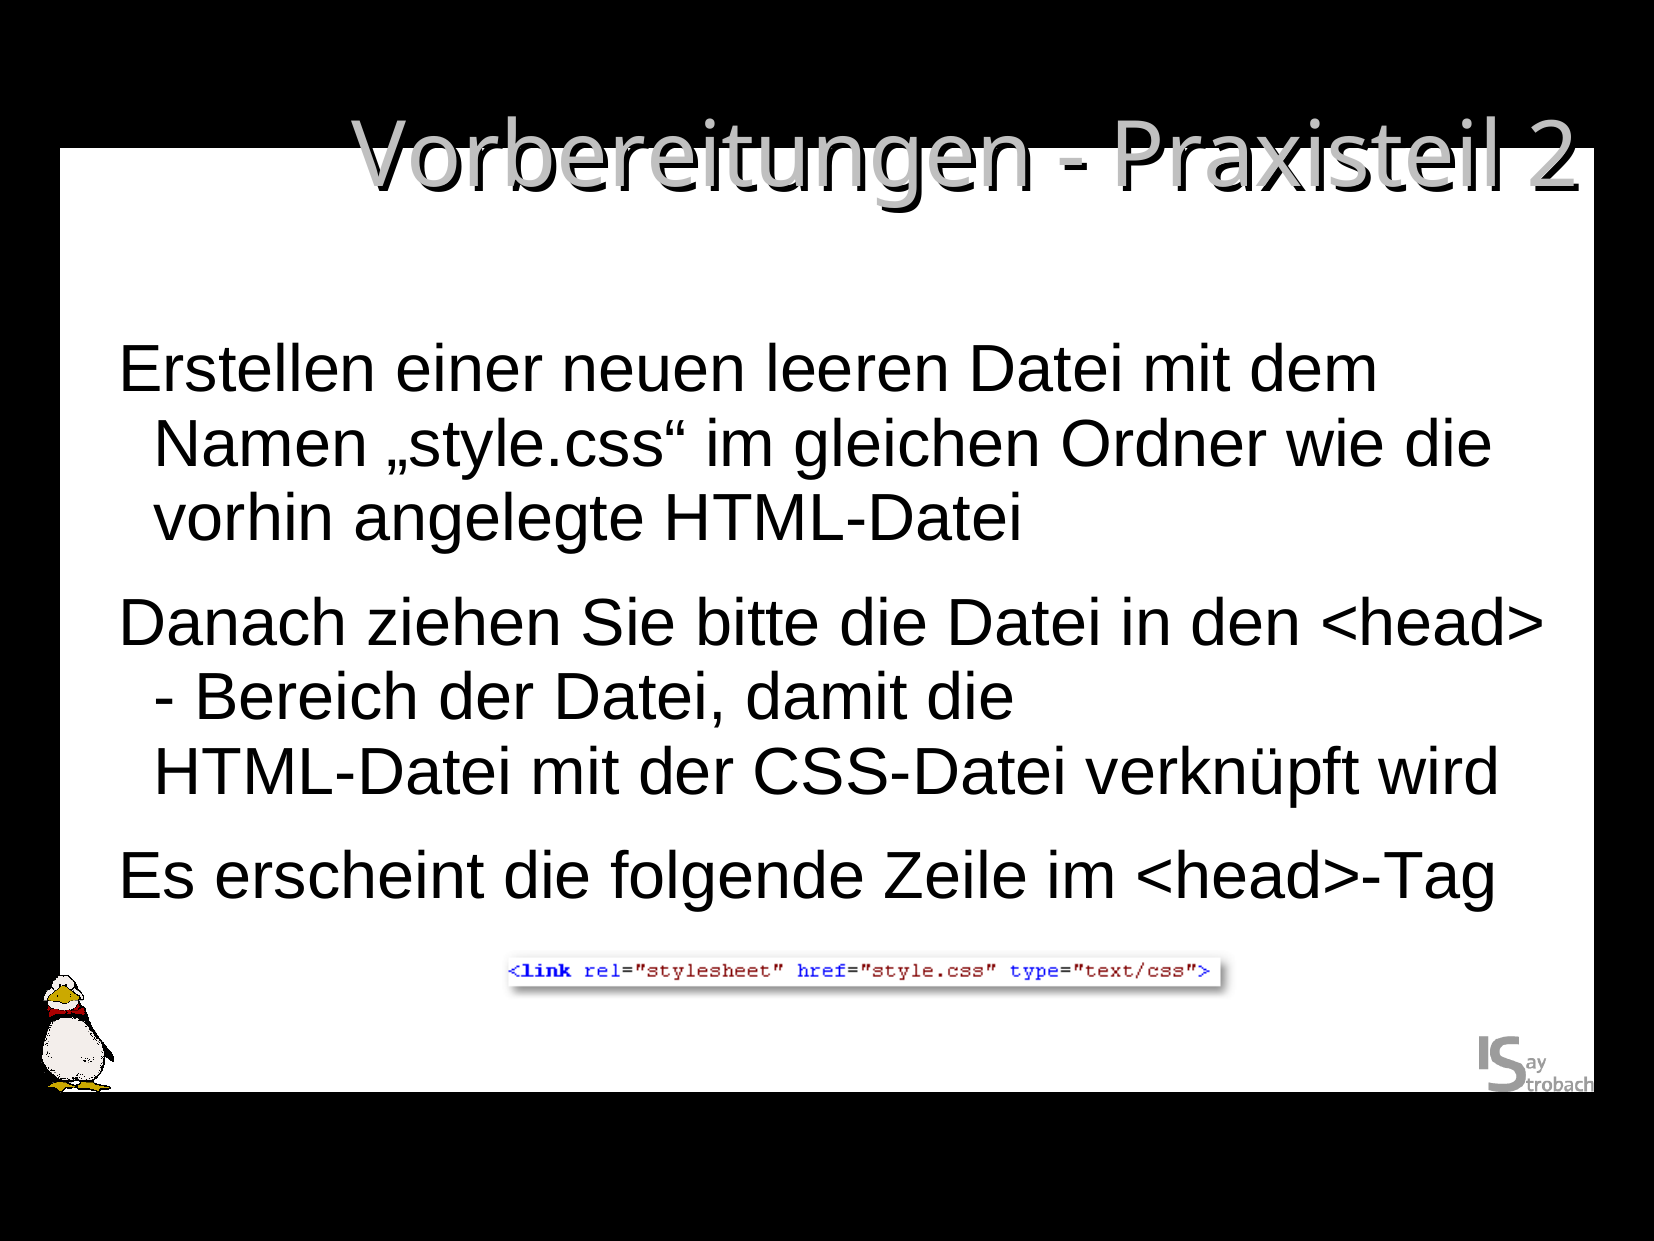

# Vorbereitungen - Praxisteil 2
Erstellen einer neuen leeren Datei mit dem Namen „style.css“ im gleichen Ordner wie die vorhin angelegte HTML-Datei
Danach ziehen Sie bitte die Datei in den <head> - Bereich der Datei, damit die
HTML-Datei mit der CSS-Datei verknüpft wird
Es erscheint die folgende Zeile im <head>-Tag